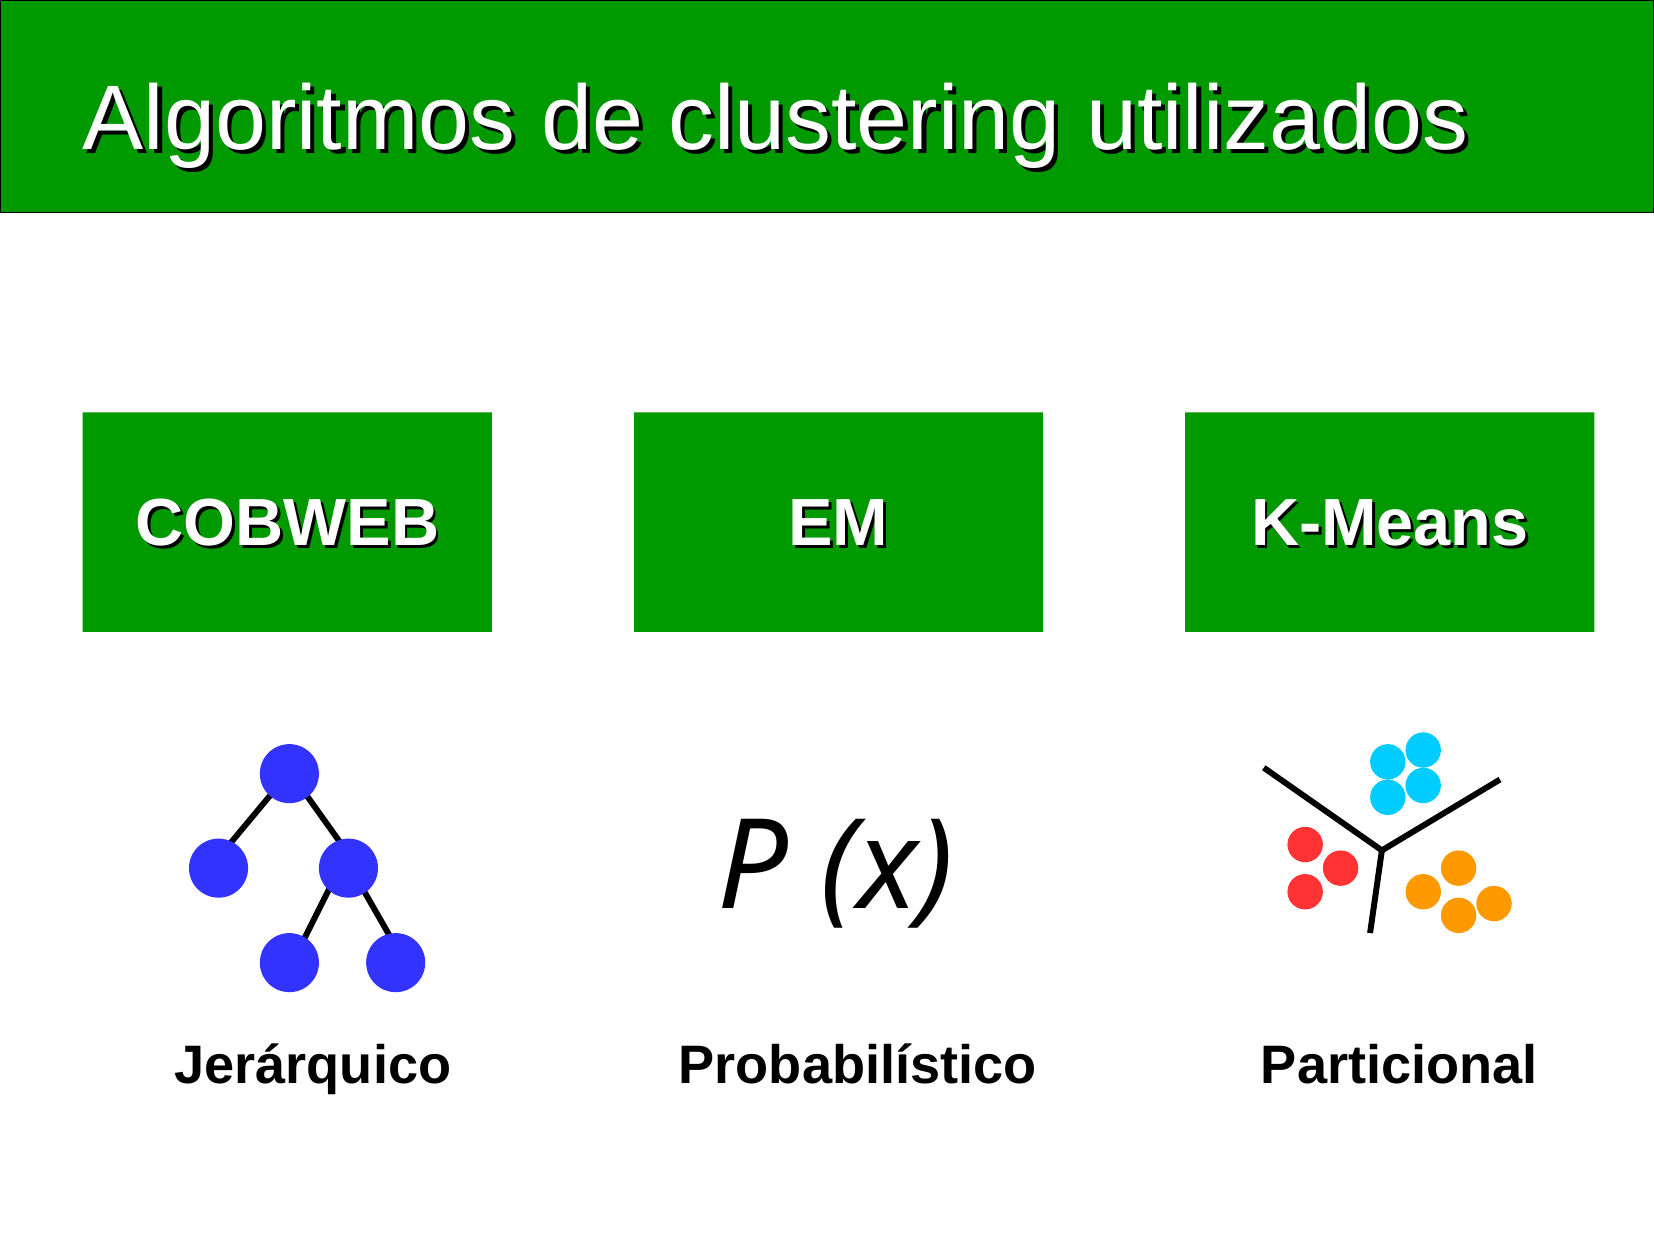

# Algoritmos de clustering utilizados
COBWEB
K-Means
EM
P (x)
Jerárquico
Probabilístico
Particional